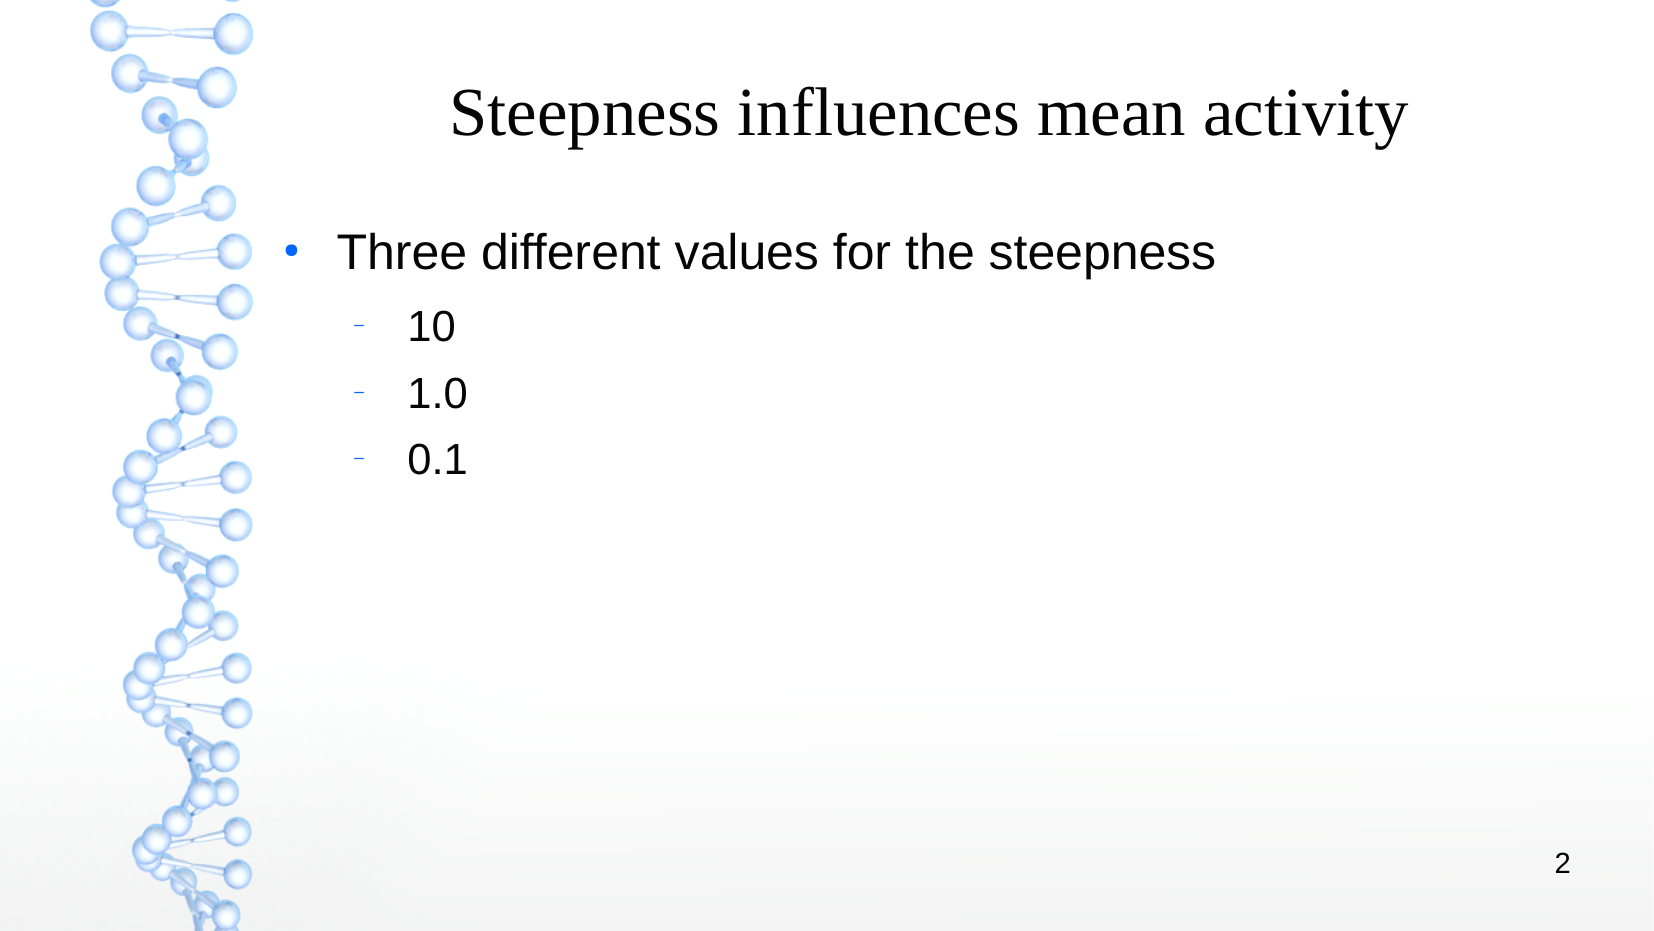

# Steepness influences mean activity
Three different values for the steepness
10
1.0
0.1
2